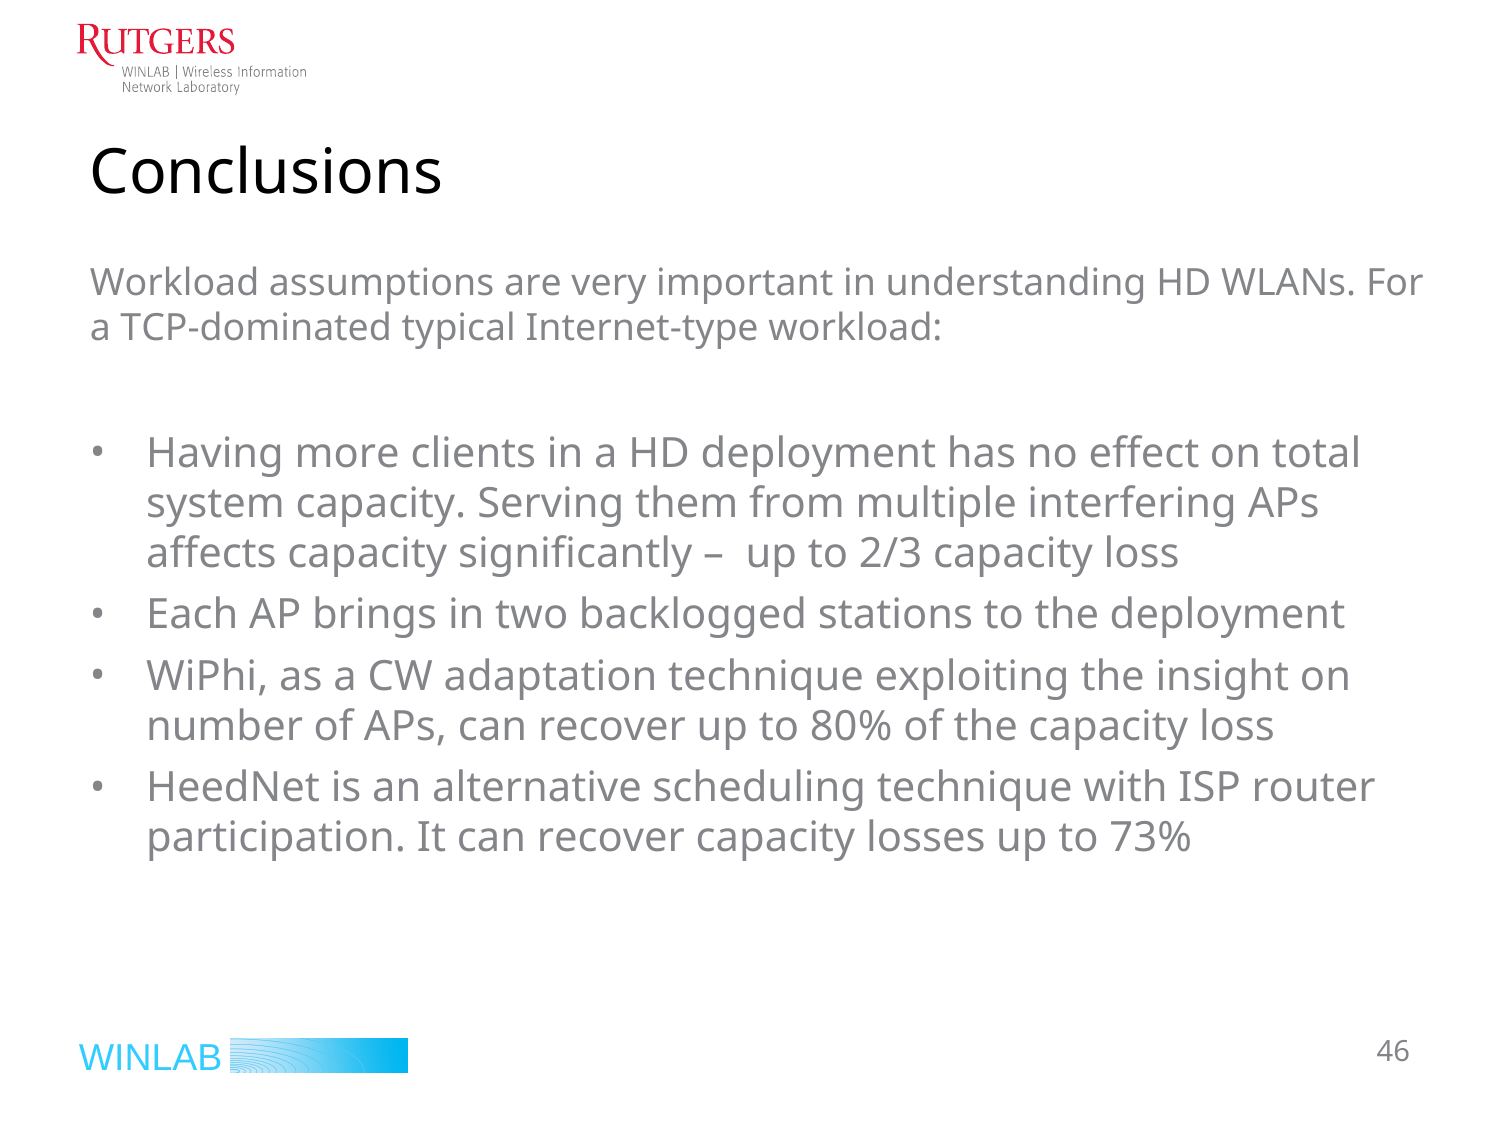

# Conclusions
Workload assumptions are very important in understanding HD WLANs. For a TCP-dominated typical Internet-type workload:
Having more clients in a HD deployment has no effect on total system capacity. Serving them from multiple interfering APs affects capacity significantly – up to 2/3 capacity loss
Each AP brings in two backlogged stations to the deployment
WiPhi, as a CW adaptation technique exploiting the insight on number of APs, can recover up to 80% of the capacity loss
HeedNet is an alternative scheduling technique with ISP router participation. It can recover capacity losses up to 73%
46